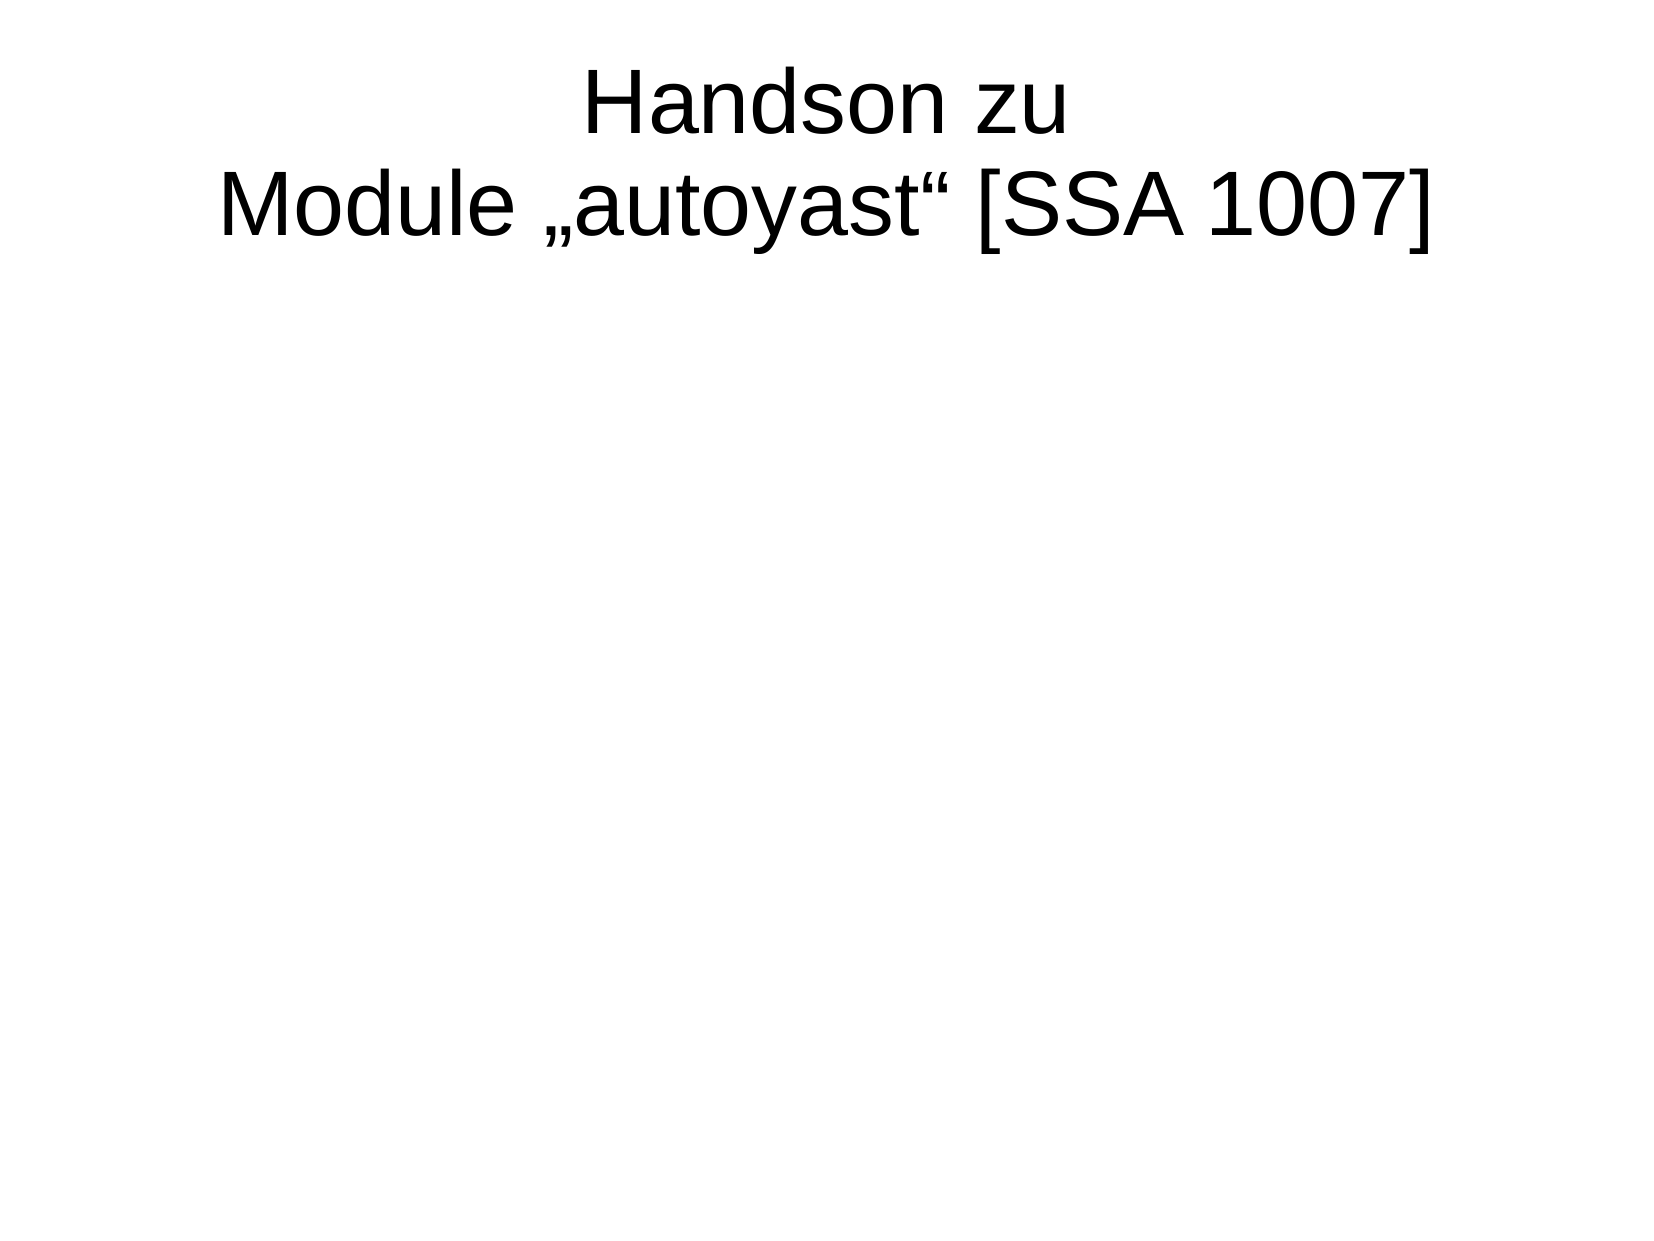

# Handson zu Module „autoyast“ [SSA 1007]